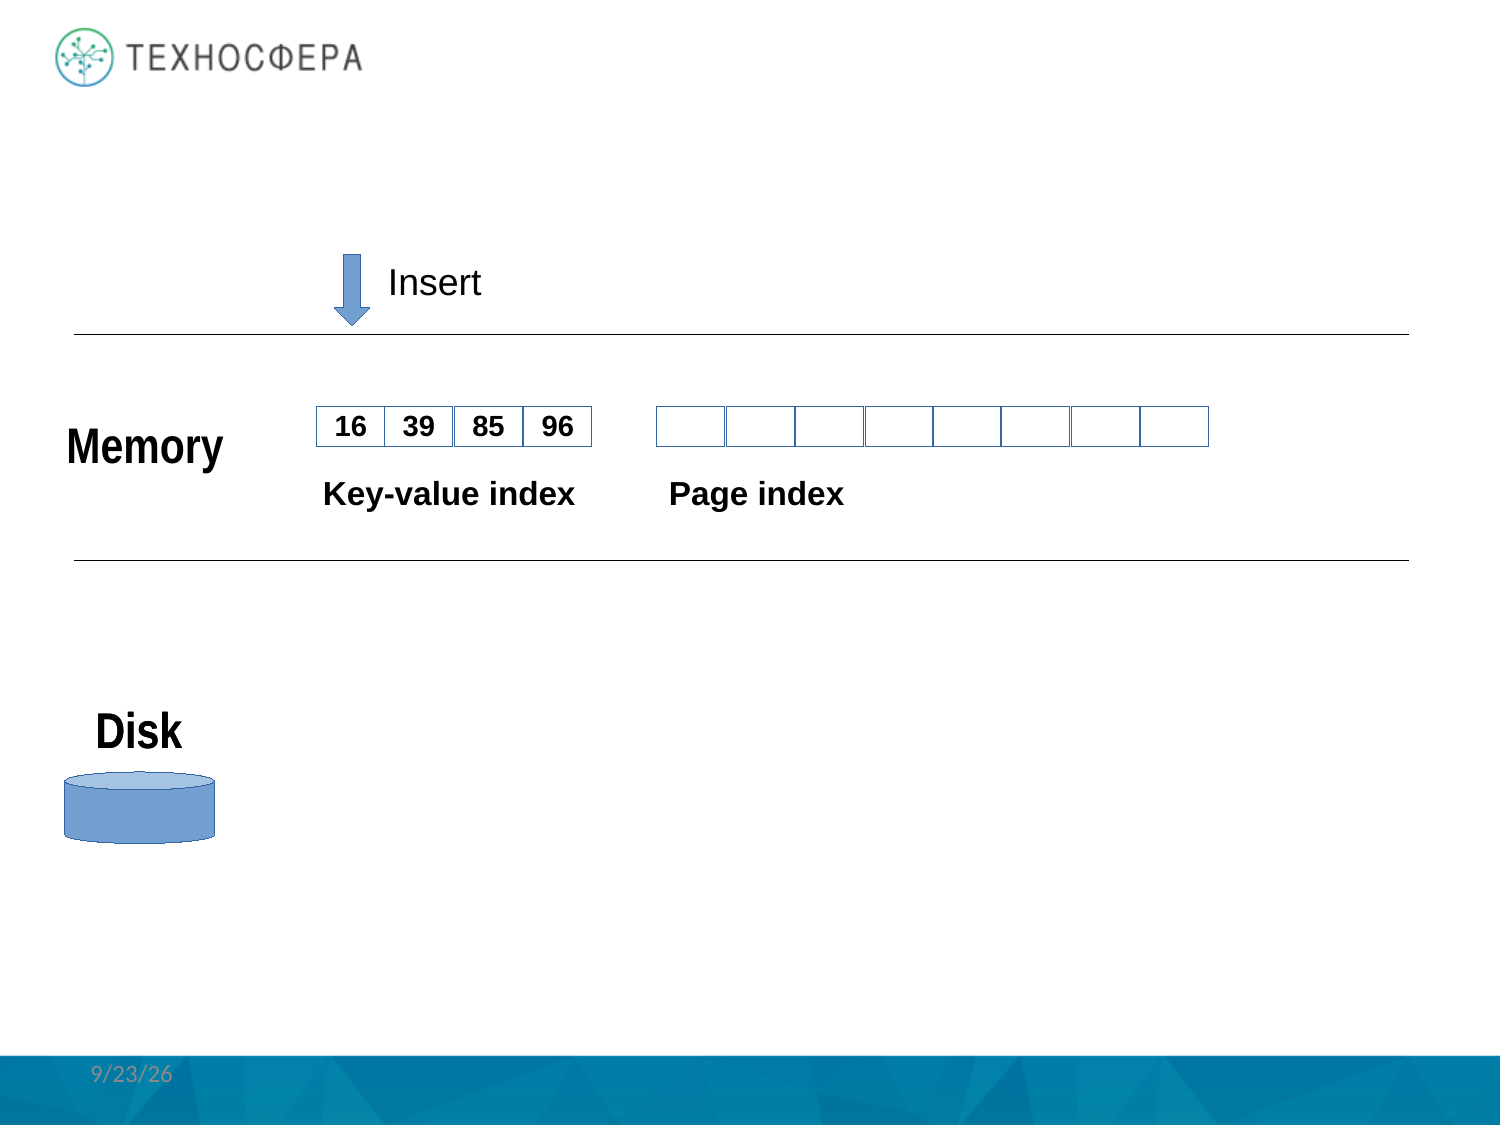

Insert
16
39
85
96
Memory
Key-value index
Page index
Disk
Disk